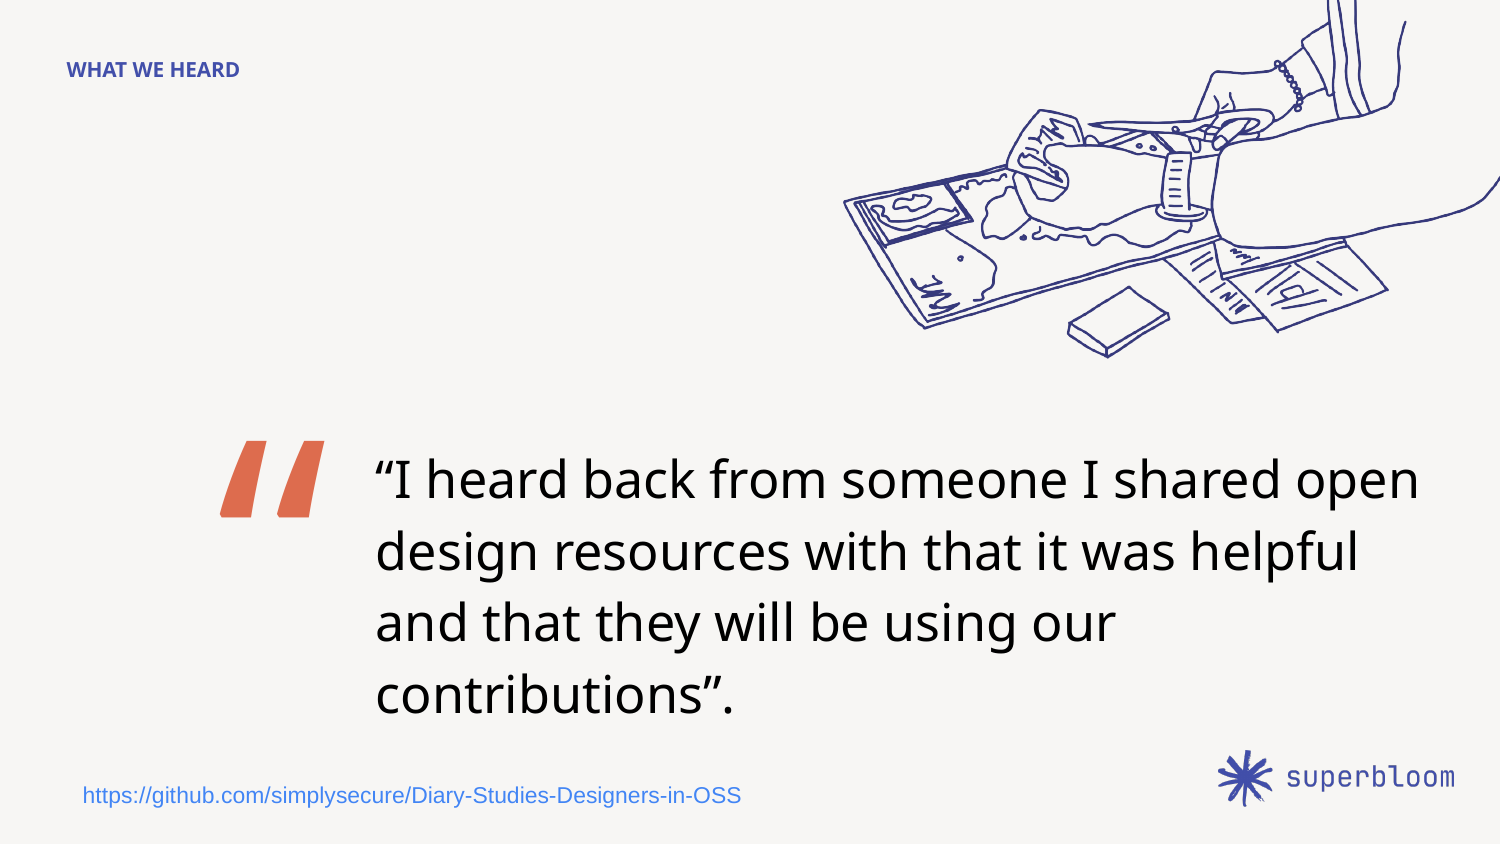

“I heard back from someone I shared open design resources with that it was helpful and that they will be using our contributions”.
https://github.com/simplysecure/Diary-Studies-Designers-in-OSS